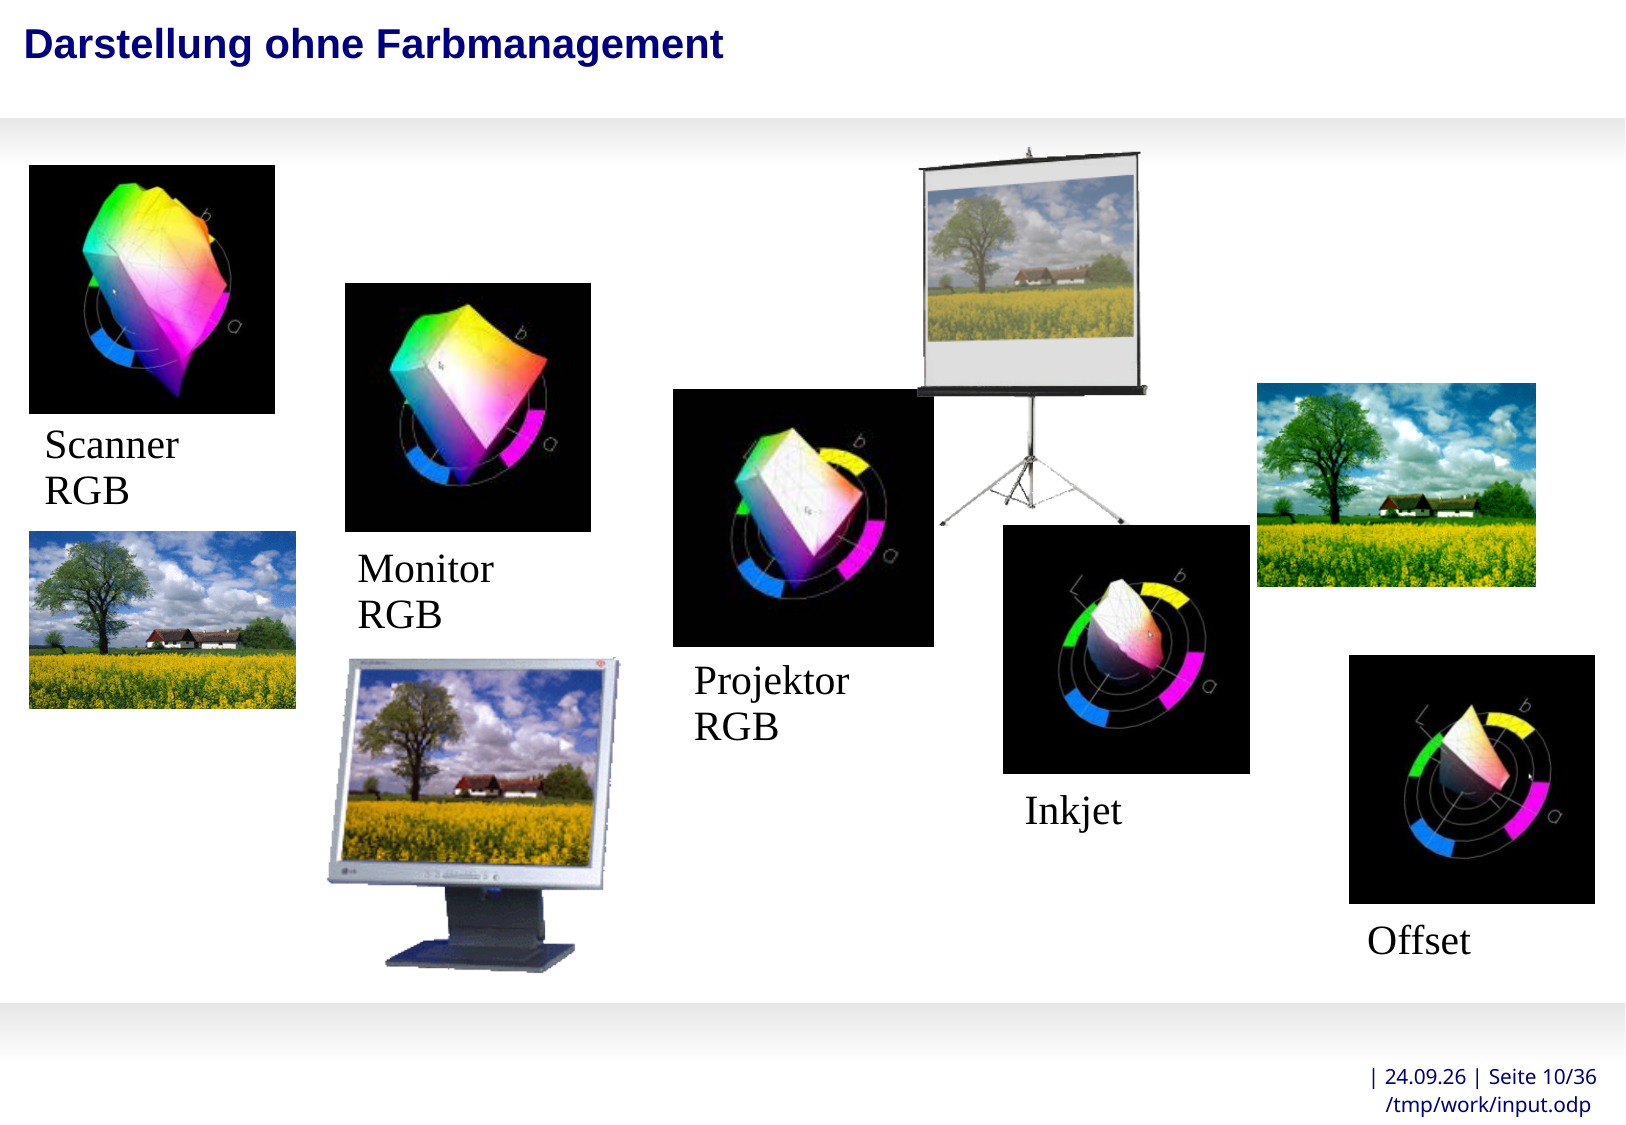

# Darstellung ohne Farbmanagement
Scanner RGB
Monitor RGB
Inkjet
Offset
Projektor RGB